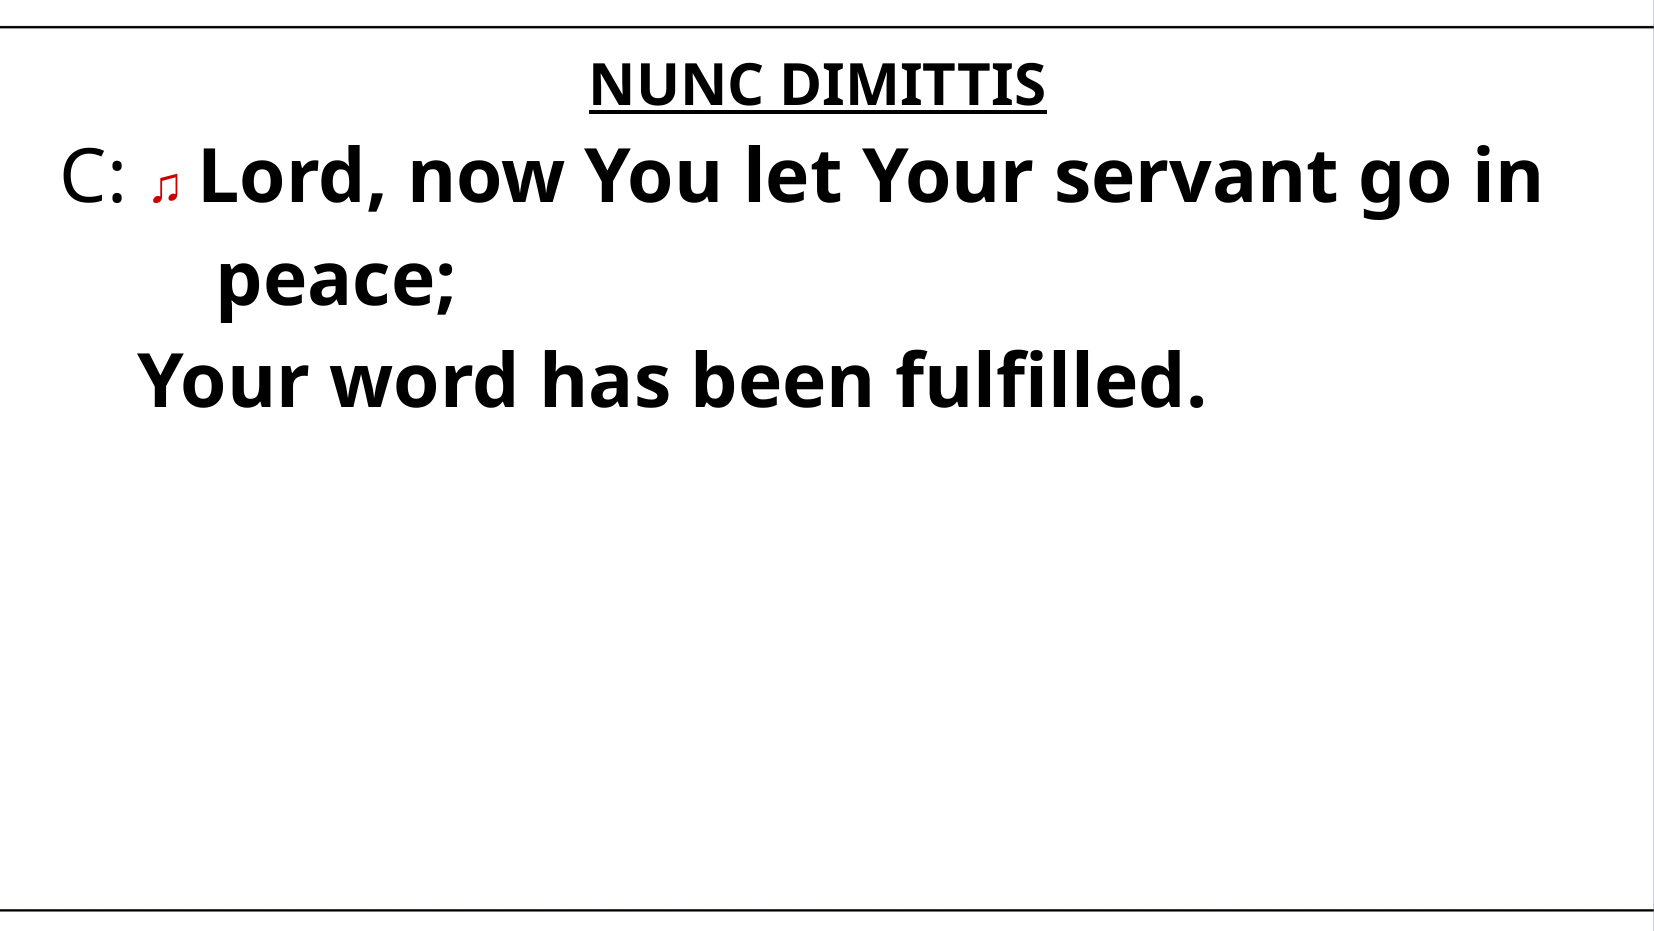

NUNC DIMITTIS
C: ♫ Lord, now You let Your servant go in
 peace;
 Your word has been fulfilled.